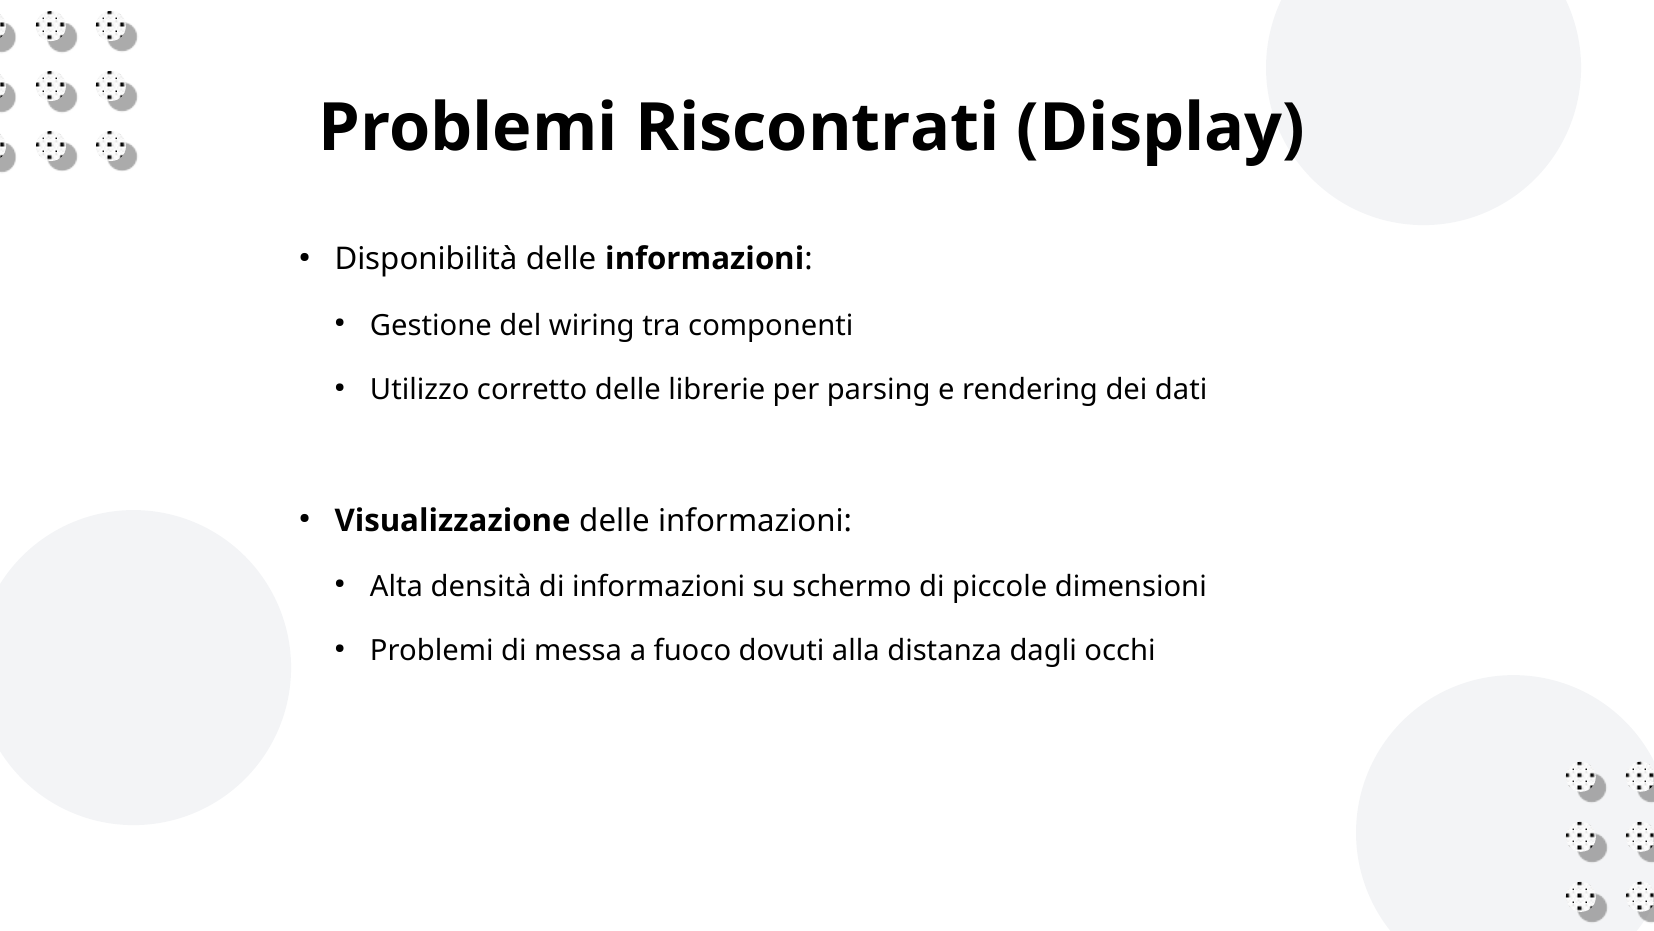

# Problemi Riscontrati (Display)
Disponibilità delle informazioni:
Gestione del wiring tra componenti
Utilizzo corretto delle librerie per parsing e rendering dei dati
Visualizzazione delle informazioni:
Alta densità di informazioni su schermo di piccole dimensioni
Problemi di messa a fuoco dovuti alla distanza dagli occhi